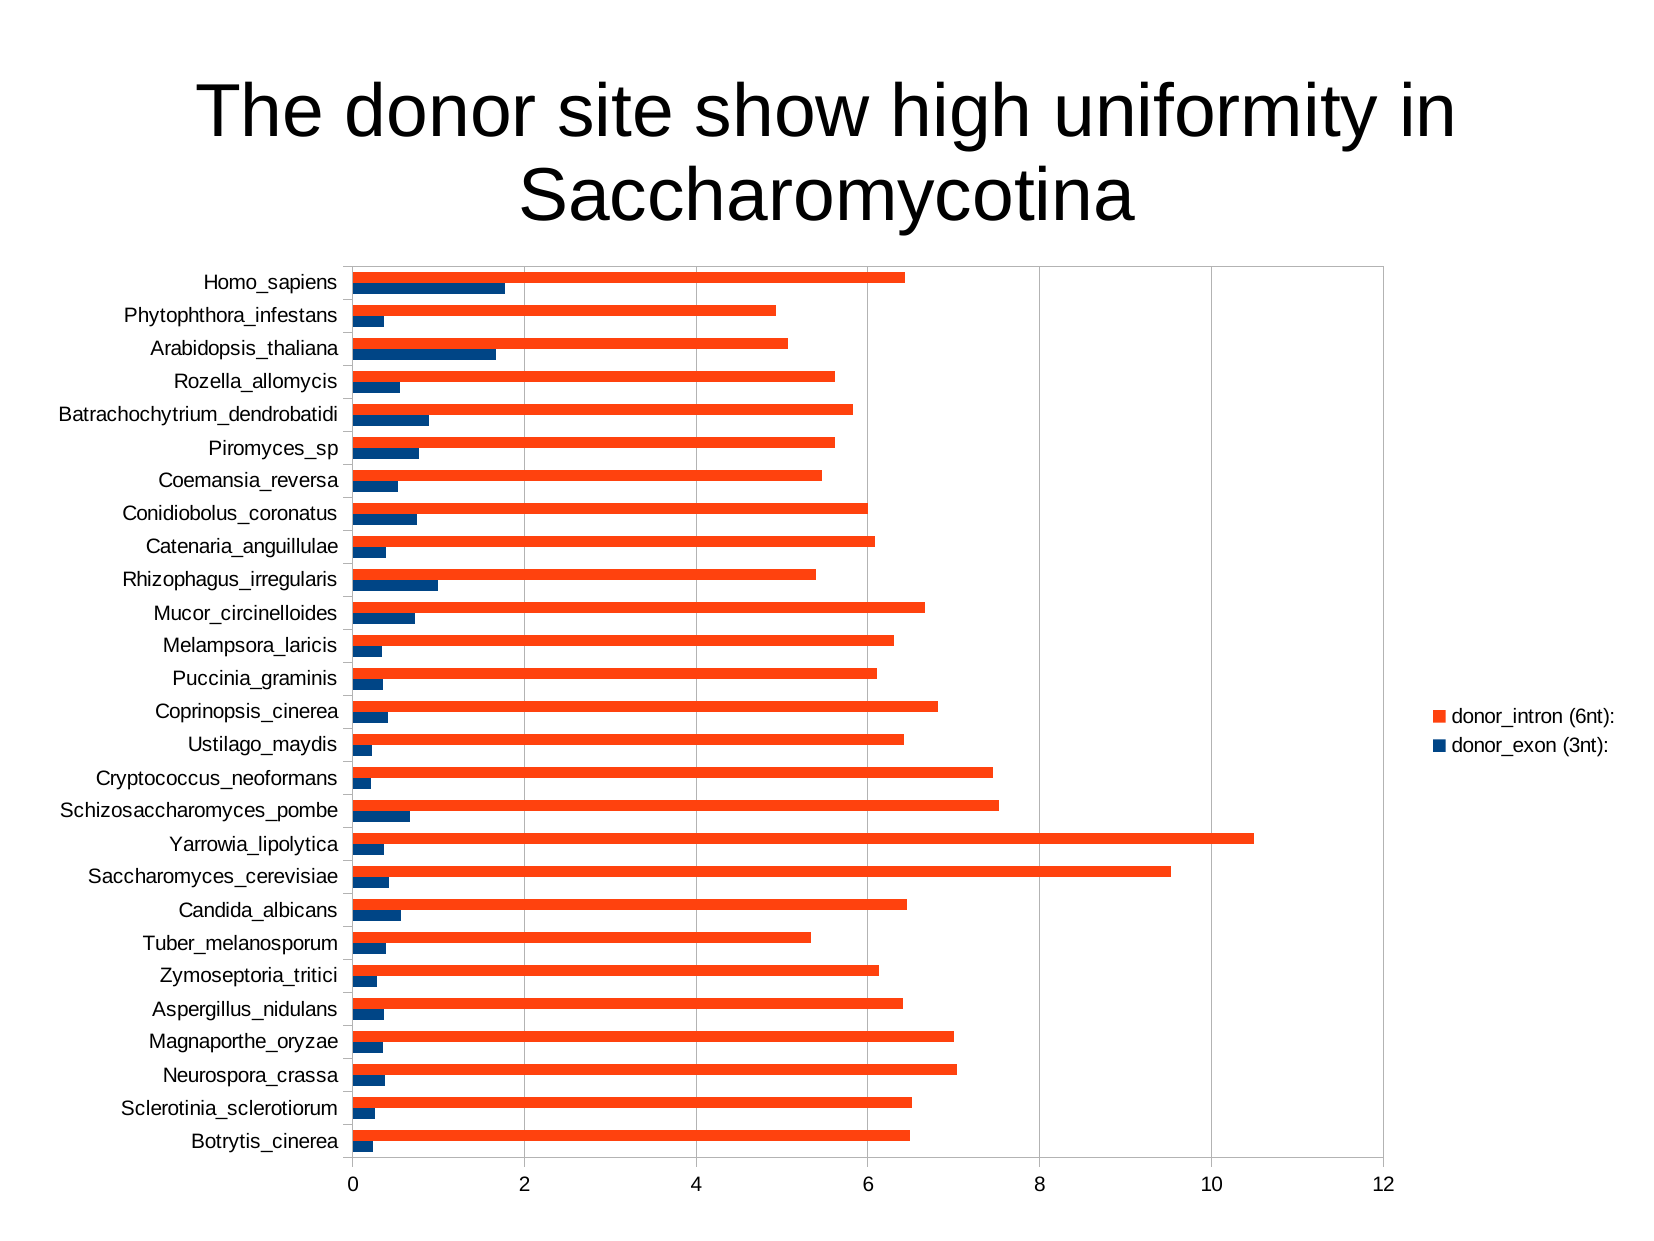

# The donor site show high uniformity in Saccharomycotina
### Chart
| Category | donor_exon (3nt): | donor_intron (6nt): |
|---|---|---|
| Botrytis_cinerea | 0.2405515868 | 6.486055274 |
| Sclerotinia_sclerotiorum | 0.2580092876 | 6.5105972252 |
| Neurospora_crassa | 0.3765092364 | 7.036124964 |
| Magnaporthe_oryzae | 0.3531192508 | 6.9989781595 |
| Aspergillus_nidulans | 0.363585821 | 6.4036083037 |
| Zymoseptoria_tritici | 0.2868626627 | 6.1286378129 |
| Tuber_melanosporum | 0.3933275894 | 5.3415050463 |
| Candida_albicans | 0.5609824176 | 6.454744069 |
| Saccharomyces_cerevisiae | 0.4277329632 | 9.5245605971 |
| Yarrowia_lipolytica | 0.3585782369 | 10.4953055996 |
| Schizosaccharomyces_pombe | 0.6715601936 | 7.5294882459 |
| Cryptococcus_neoformans | 0.209898964 | 7.4624143064 |
| Ustilago_maydis | 0.2210721184 | 6.4197551567 |
| Coprinopsis_cinerea | 0.4126683997 | 6.8179231936 |
| Puccinia_graminis | 0.3516327665 | 6.1069969981 |
| Melampsora_laricis | 0.3388954069 | 6.2991641266 |
| Mucor_circinelloides | 0.7227505593 | 6.6680482916 |
| Rhizophagus_irregularis | 0.9959152096 | 5.3936634192 |
| Catenaria_anguillulae | 0.3830142619 | 6.0872561208 |
| Conidiobolus_coronatus | 0.7502049902 | 5.9975223457 |
| Coemansia_reversa | 0.5253319347 | 5.4642706435 |
| Piromyces_sp | 0.7706347307 | 5.6220951809 |
| Batrachochytrium_dendrobatidi | 0.8877478975 | 5.823546147 |
| Rozella_allomycis | 0.5540309101 | 5.6200398782 |
| Arabidopsis_thaliana | 1.664672981 | 5.0695394504 |
| Phytophthora_infestans | 0.3657804914 | 4.9298576771 |
| Homo_sapiens | 1.770997638 | 6.4378434444 |